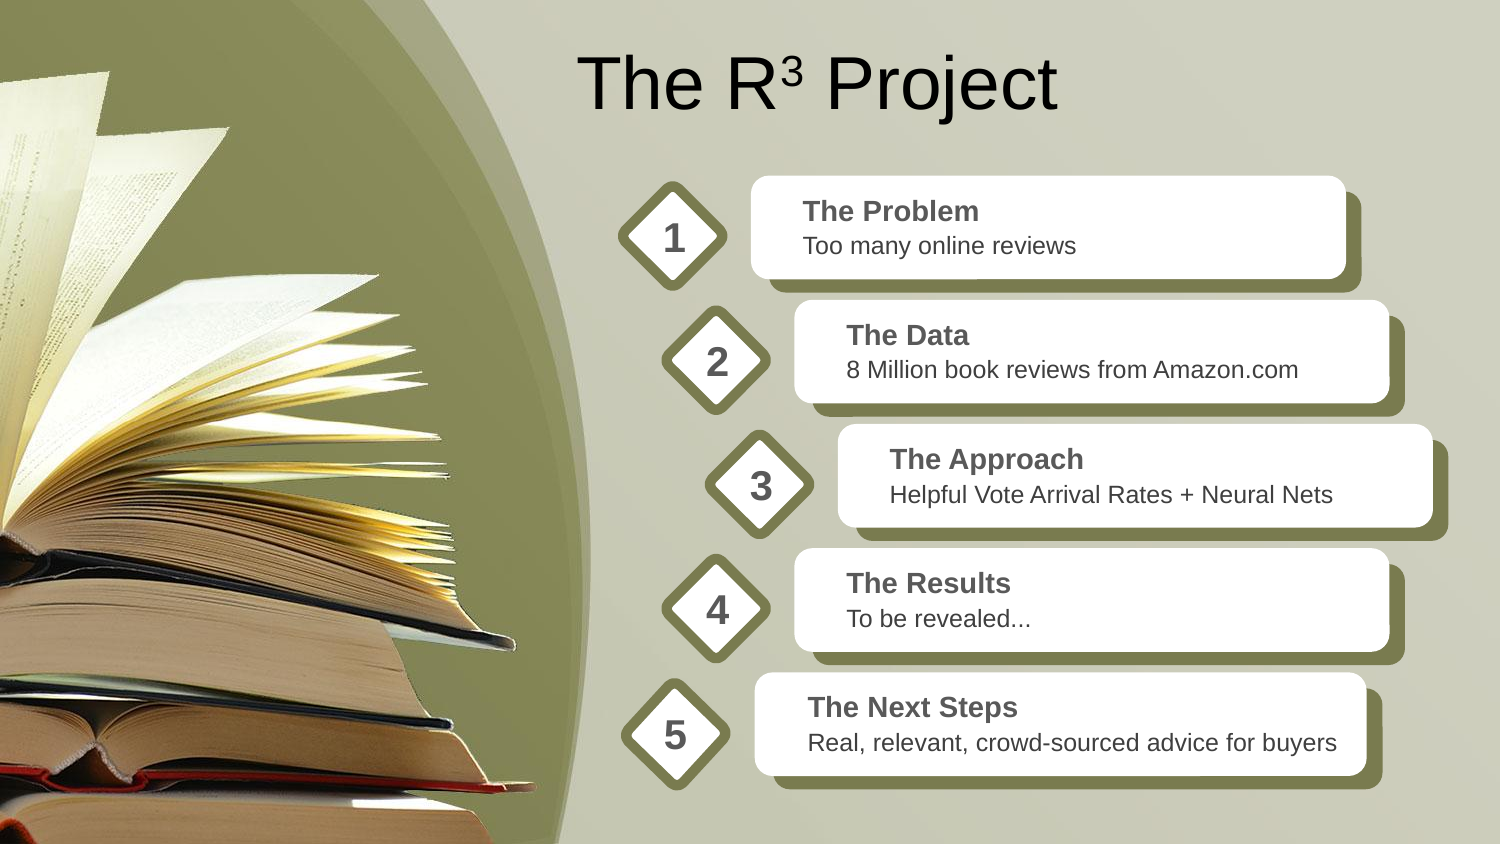

The R3 Project
1
The Problem
Too many online reviews
2
The Data
8 Million book reviews from Amazon.com
3
The Approach
Helpful Vote Arrival Rates + Neural Nets
4
The Results
To be revealed...
5
The Next Steps
Real, relevant, crowd-sourced advice for buyers